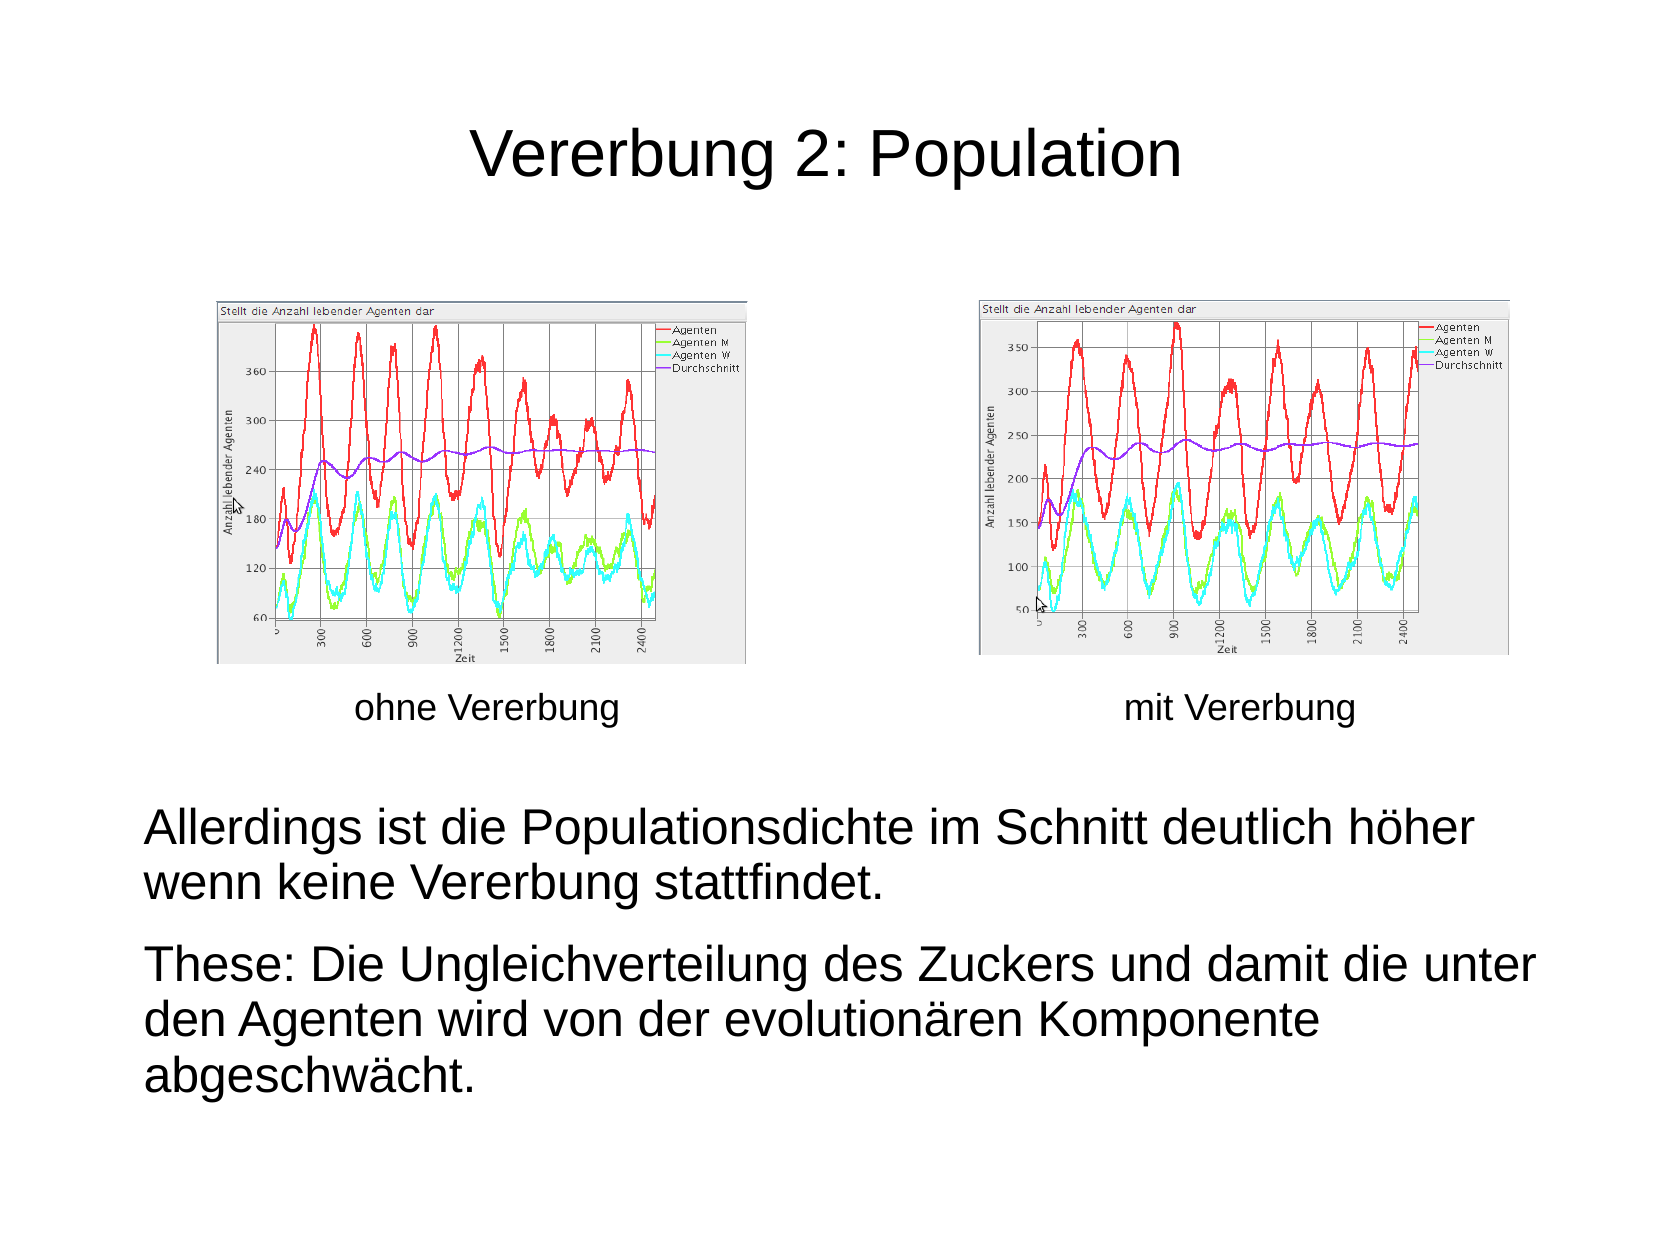

# Vererbung 2: Population
ohne Vererbung
mit Vererbung
Allerdings ist die Populationsdichte im Schnitt deutlich höher wenn keine Vererbung stattfindet.
These: Die Ungleichverteilung des Zuckers und damit die unter den Agenten wird von der evolutionären Komponente abgeschwächt.